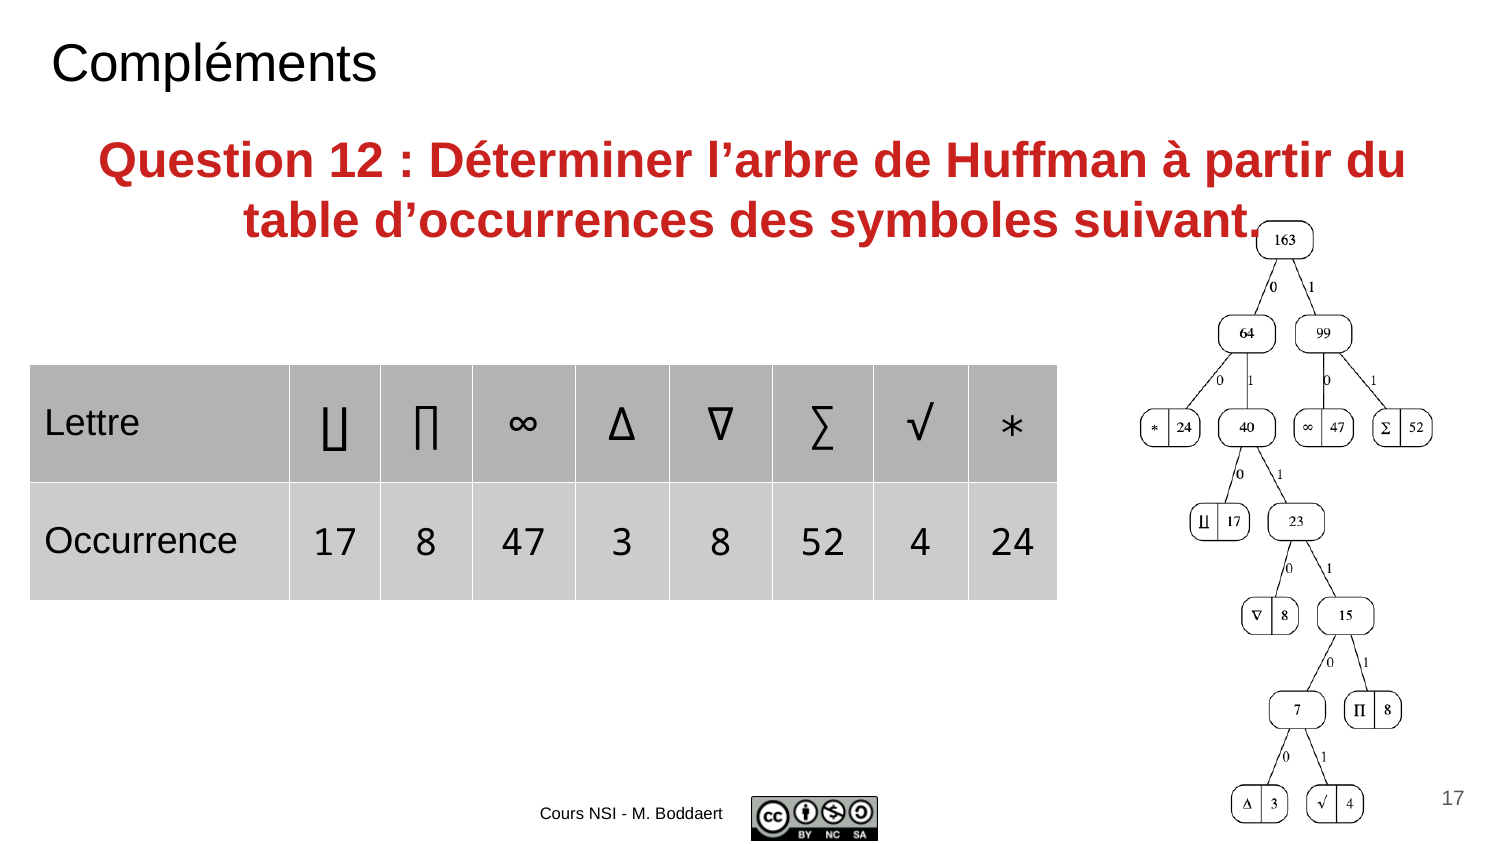

# Compléments
Question 12 : Déterminer l’arbre de Huffman à partir du table d’occurrences des symboles suivant.
| Lettre | ∐ | ∏ | ∞ | ∆ | ∇ | ∑ | √ | ∗ |
| --- | --- | --- | --- | --- | --- | --- | --- | --- |
| Occurrence | 17 | 8 | 47 | 3 | 8 | 52 | 4 | 24 |